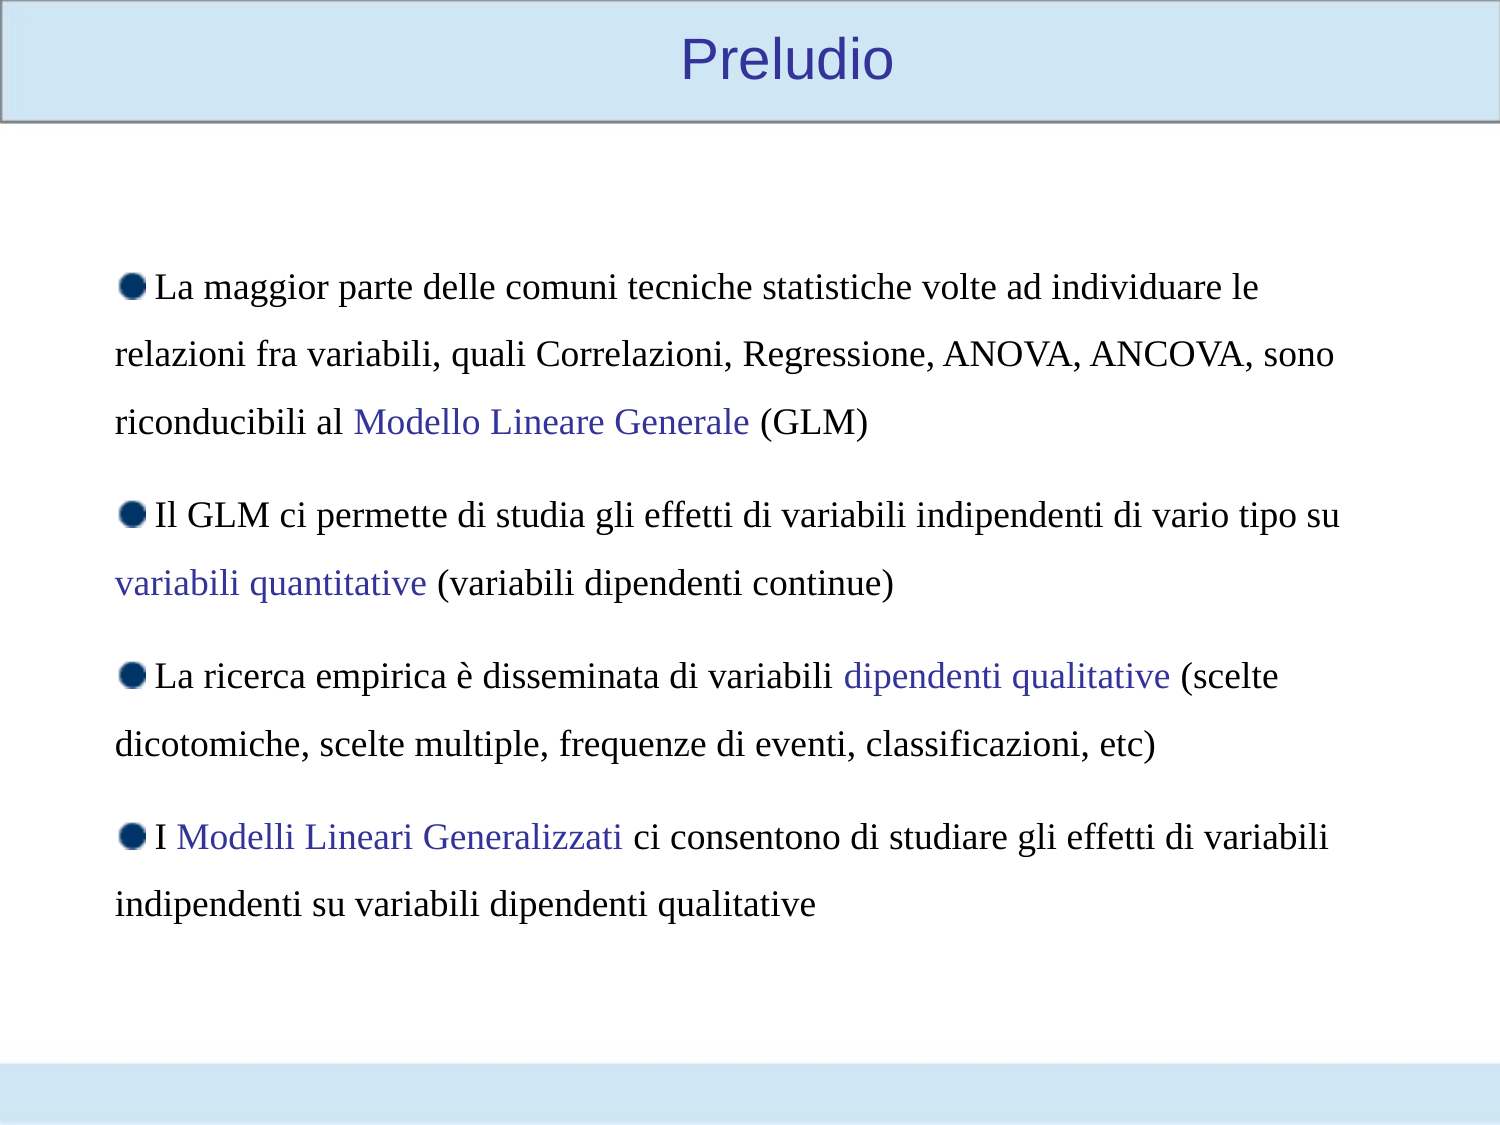

# Preludio
 La maggior parte delle comuni tecniche statistiche volte ad individuare le relazioni fra variabili, quali Correlazioni, Regressione, ANOVA, ANCOVA, sono riconducibili al Modello Lineare Generale (GLM)
 Il GLM ci permette di studia gli effetti di variabili indipendenti di vario tipo su variabili quantitative (variabili dipendenti continue)
 La ricerca empirica è disseminata di variabili dipendenti qualitative (scelte dicotomiche, scelte multiple, frequenze di eventi, classificazioni, etc)
 I Modelli Lineari Generalizzati ci consentono di studiare gli effetti di variabili indipendenti su variabili dipendenti qualitative